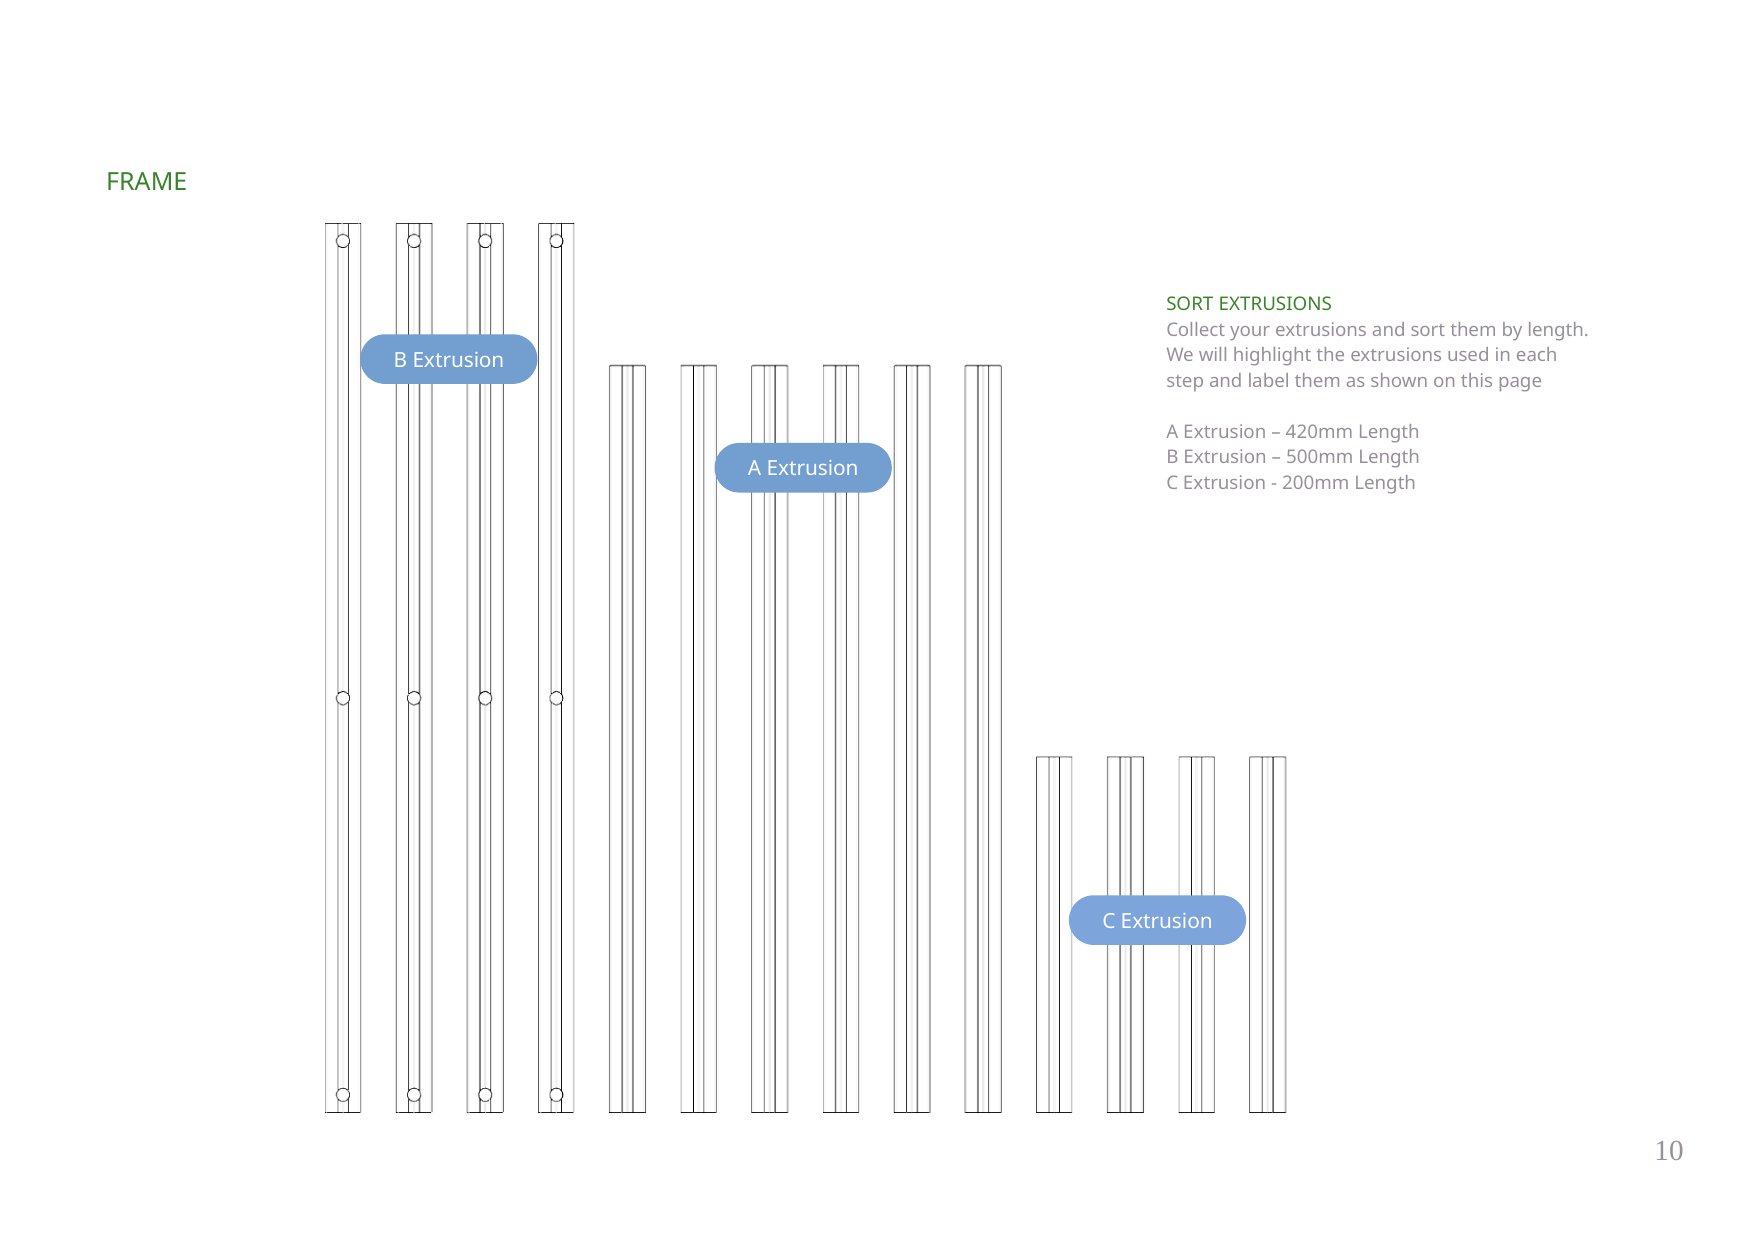

FRAME
SORT EXTRUSIONS
Collect your extrusions and sort them by length.
We will highlight the extrusions used in each
step and label them as shown on this page
A Extrusion – 420mm Length
B Extrusion – 500mm Length
C Extrusion - 200mm Length
B Extrusion
A Extrusion
C Extrusion
10